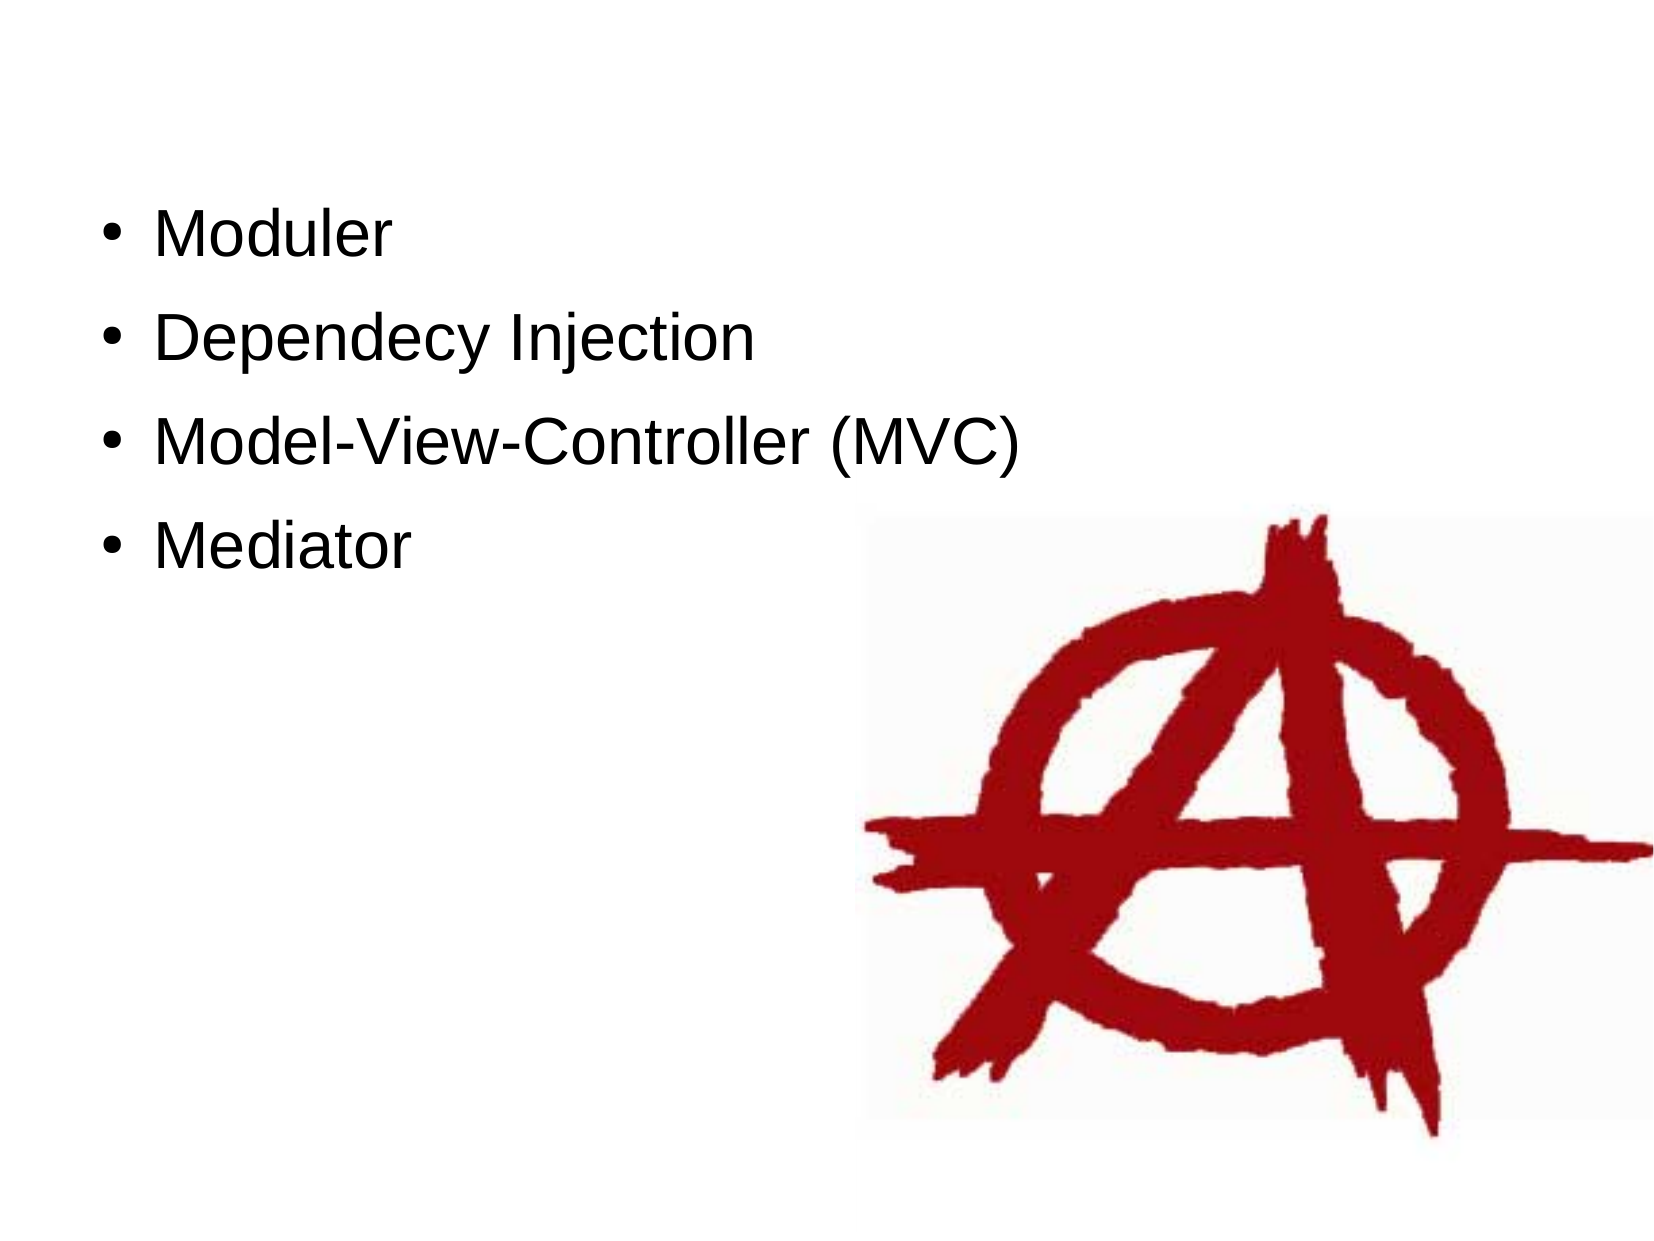

# Moduler
Dependecy Injection
Model-View-Controller (MVC)
Mediator